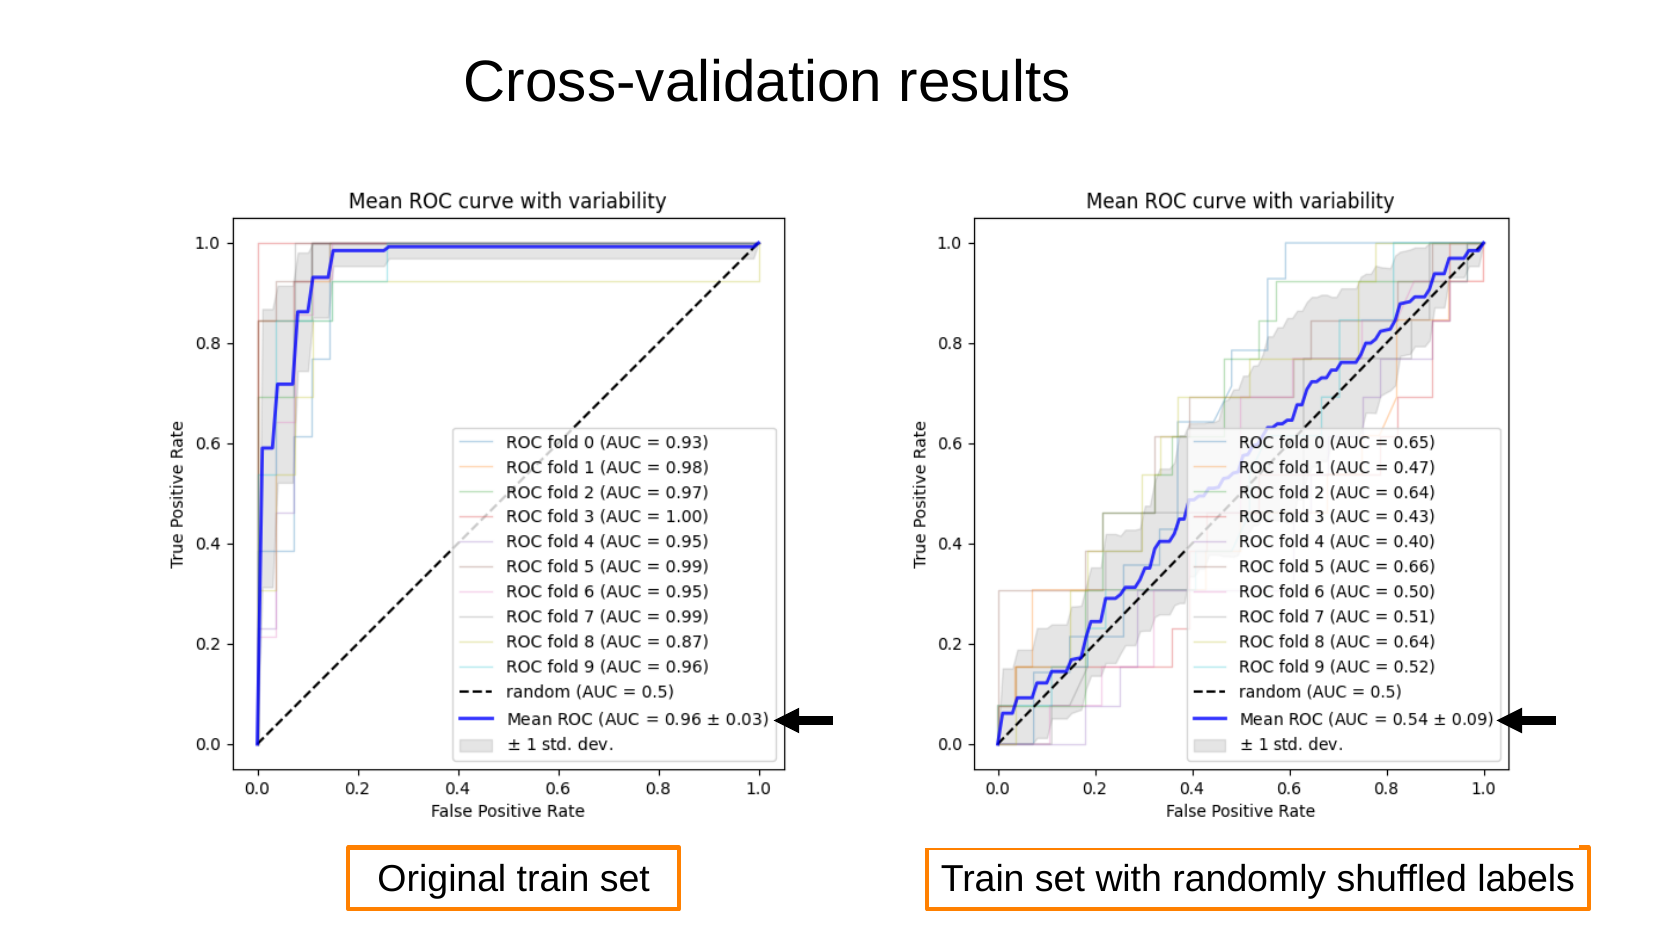

# Cross-validation results
Original train set
Train set with randomly shuffled labels